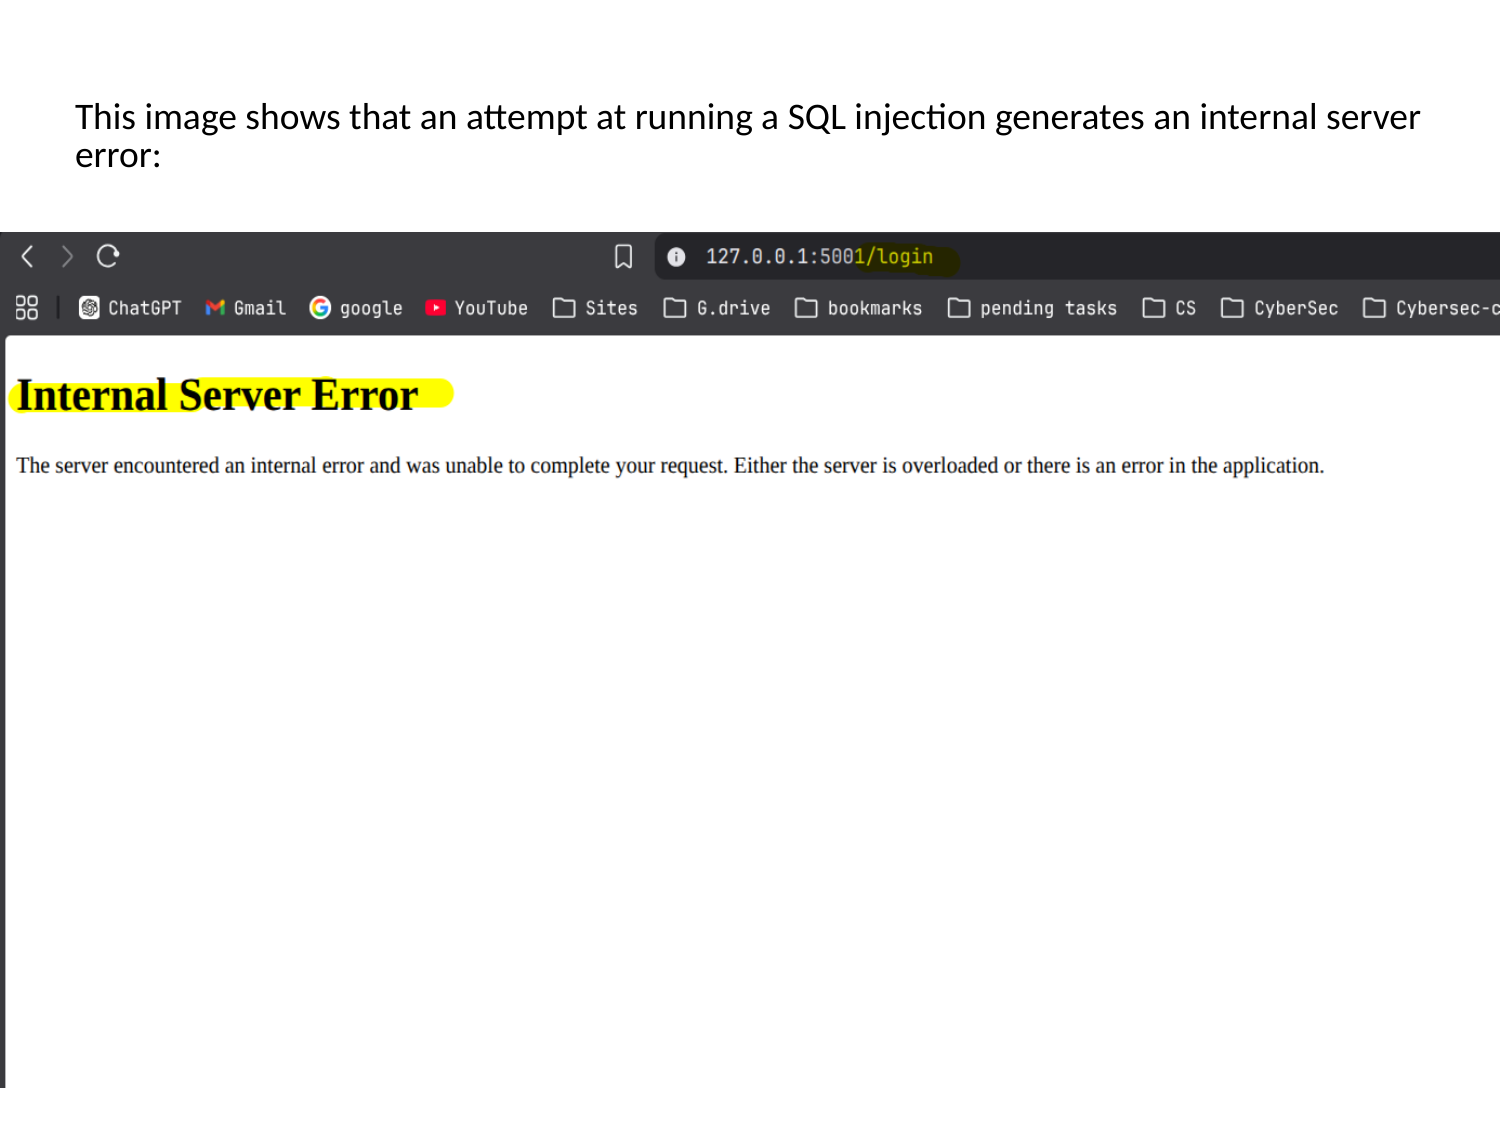

# This image shows that an attempt at running a SQL injection generates an internal server error: